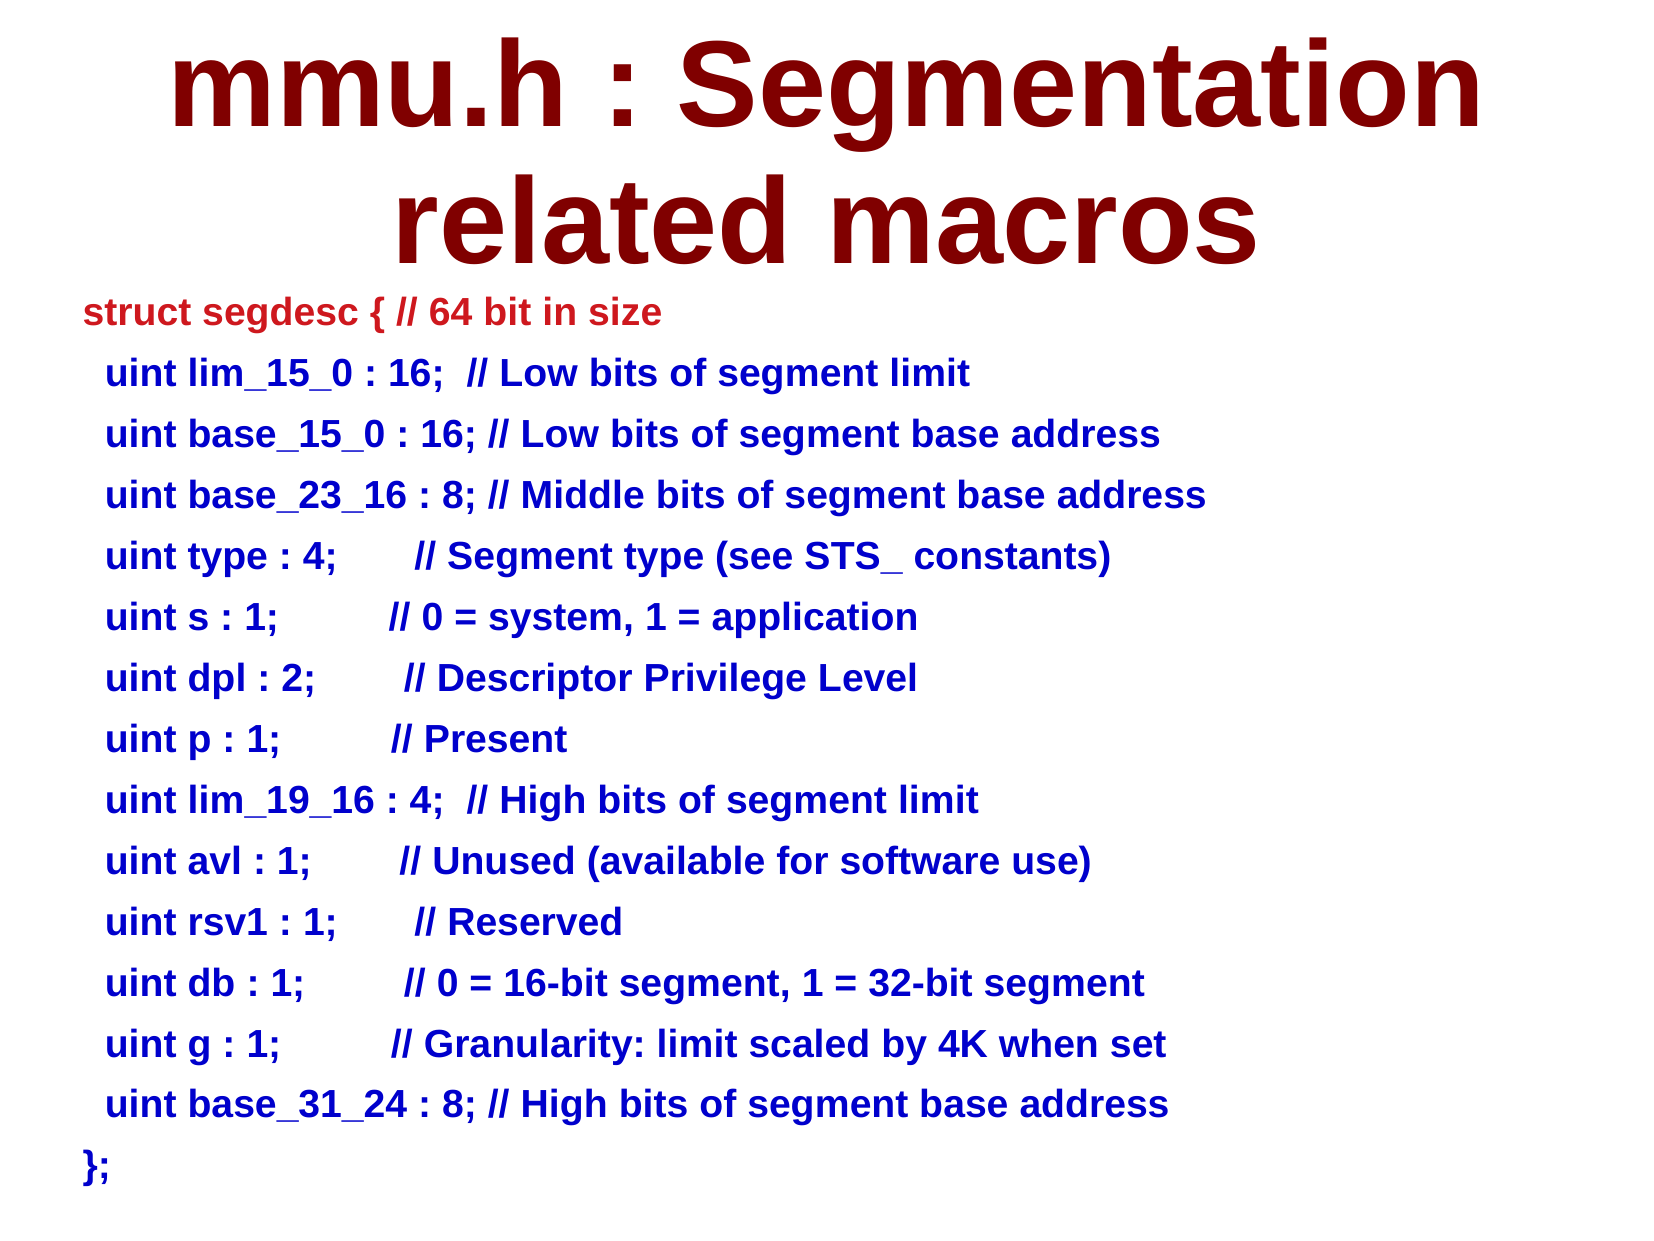

# mmu.h : Segmentation related macros
struct segdesc { // 64 bit in size
 uint lim_15_0 : 16; // Low bits of segment limit
 uint base_15_0 : 16; // Low bits of segment base address
 uint base_23_16 : 8; // Middle bits of segment base address
 uint type : 4; // Segment type (see STS_ constants)
 uint s : 1; // 0 = system, 1 = application
 uint dpl : 2; // Descriptor Privilege Level
 uint p : 1; // Present
 uint lim_19_16 : 4; // High bits of segment limit
 uint avl : 1; // Unused (available for software use)
 uint rsv1 : 1; // Reserved
 uint db : 1; // 0 = 16-bit segment, 1 = 32-bit segment
 uint g : 1; // Granularity: limit scaled by 4K when set
 uint base_31_24 : 8; // High bits of segment base address
};